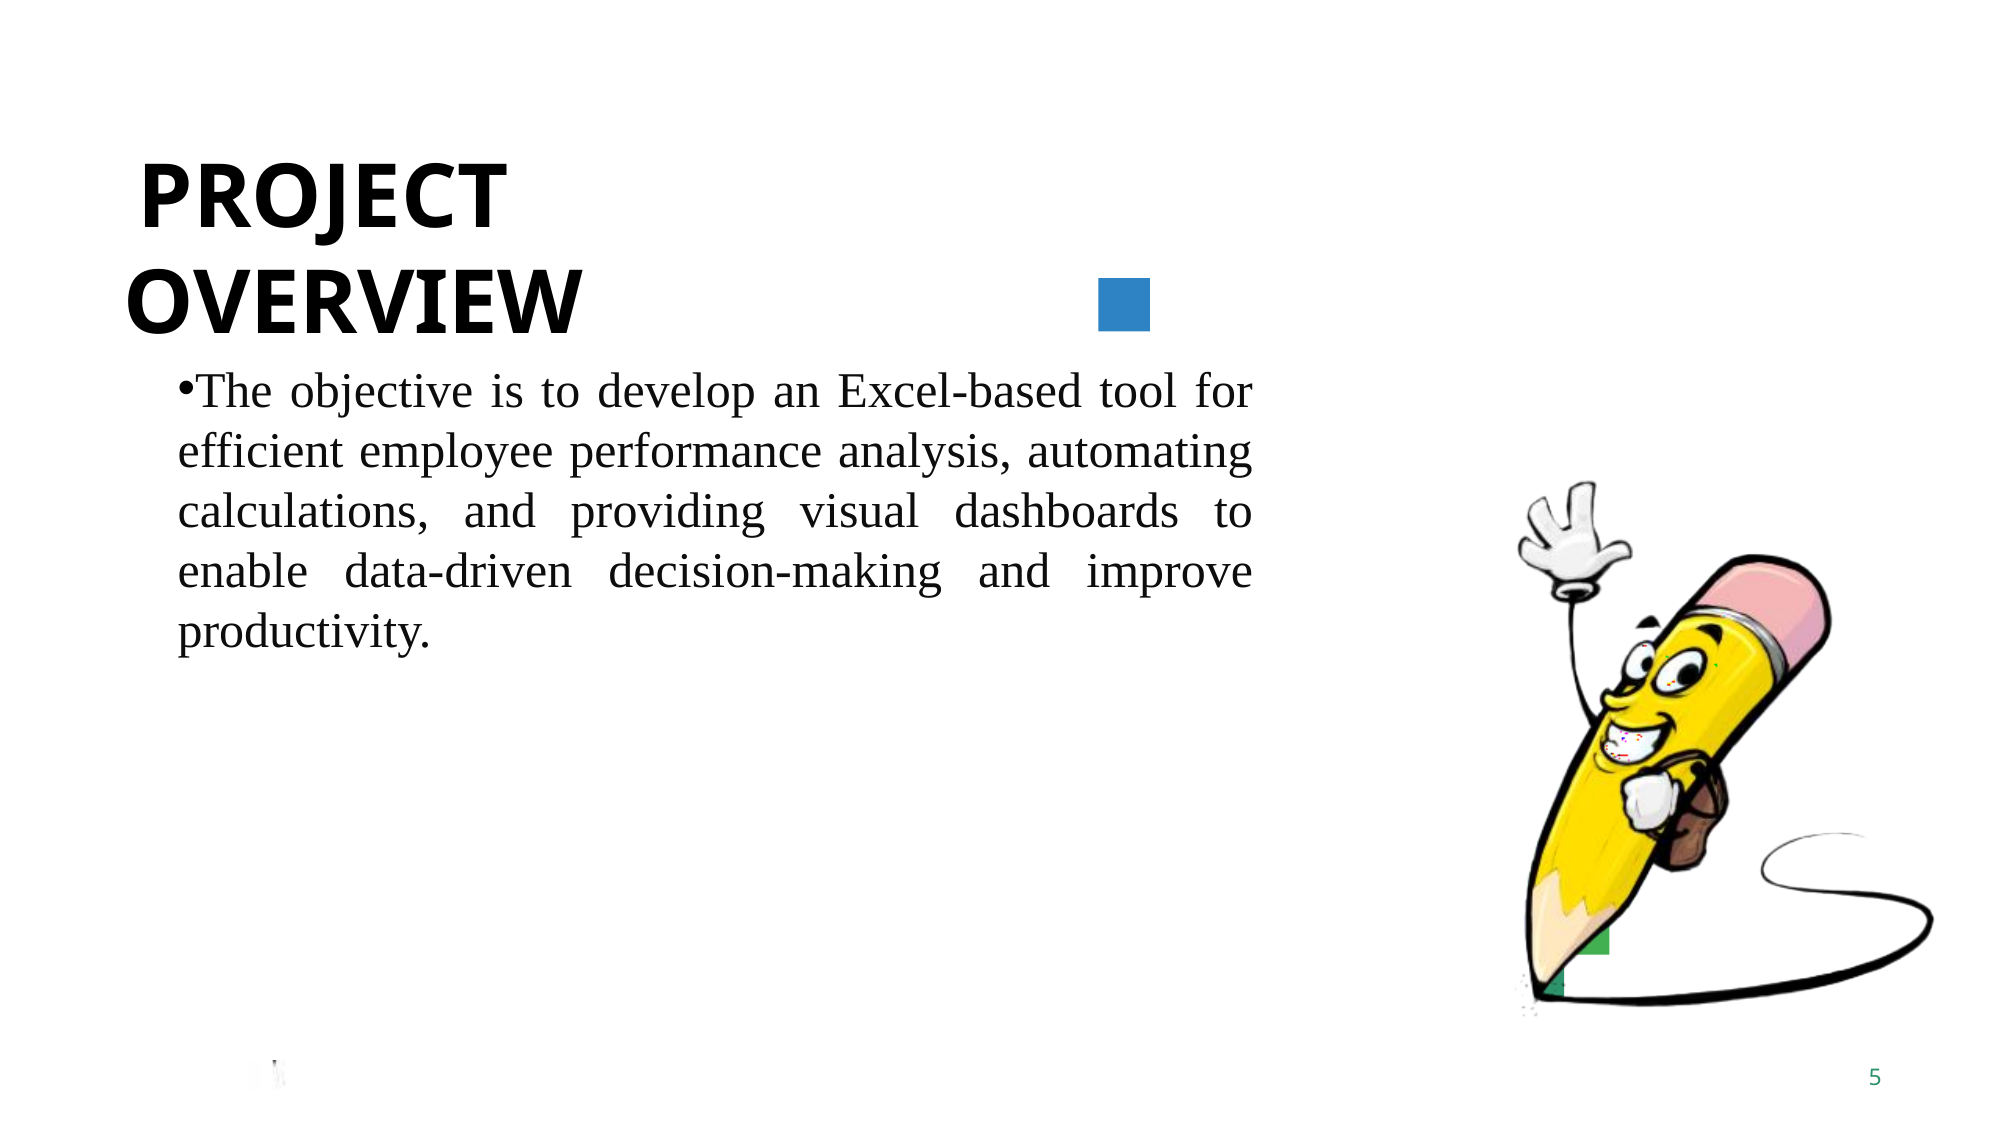

# PROJECT	OVERVIEW
The objective is to develop an Excel-based tool for efficient employee performance analysis, automating calculations, and providing visual dashboards to enable data-driven decision-making and improve productivity.